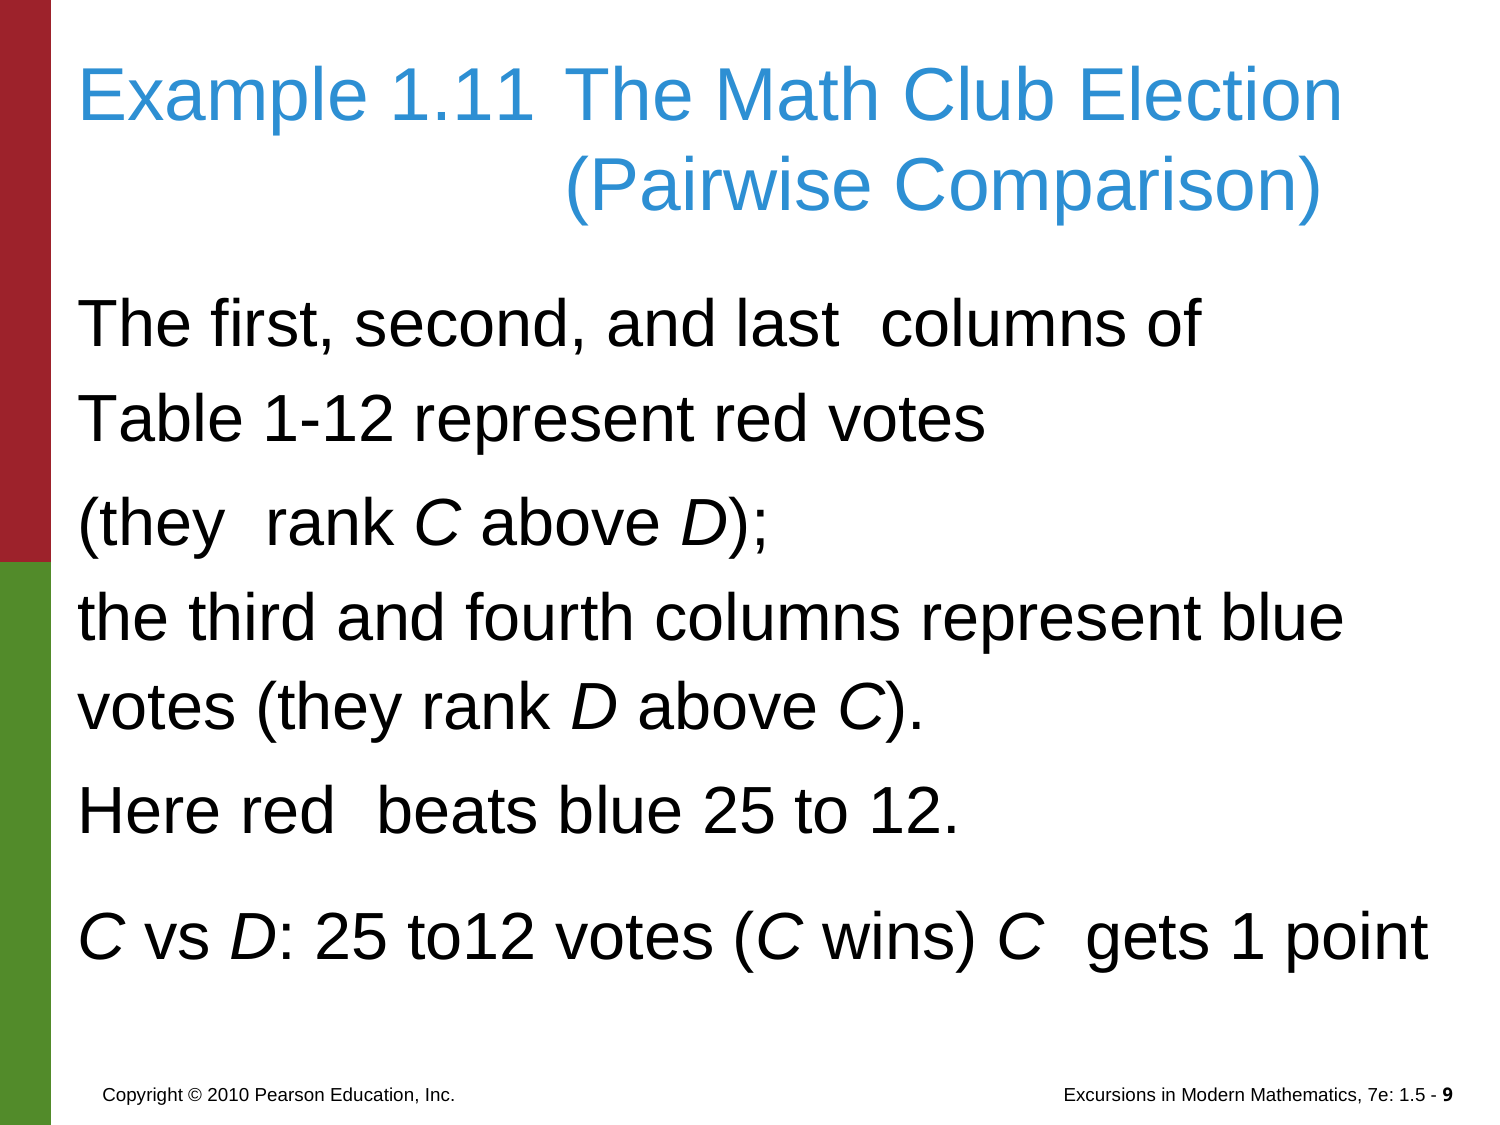

Example 1.11	The Math Club Election (Pairwise Comparison)
# The first, second, and last columns of Table 1-12 represent red votes (they rank C above D); the third and fourth columns represent blue votes (they rank D above C). Here red beats blue 25 to 12.
C vs D: 25 to12 votes (C wins) C gets 1 point